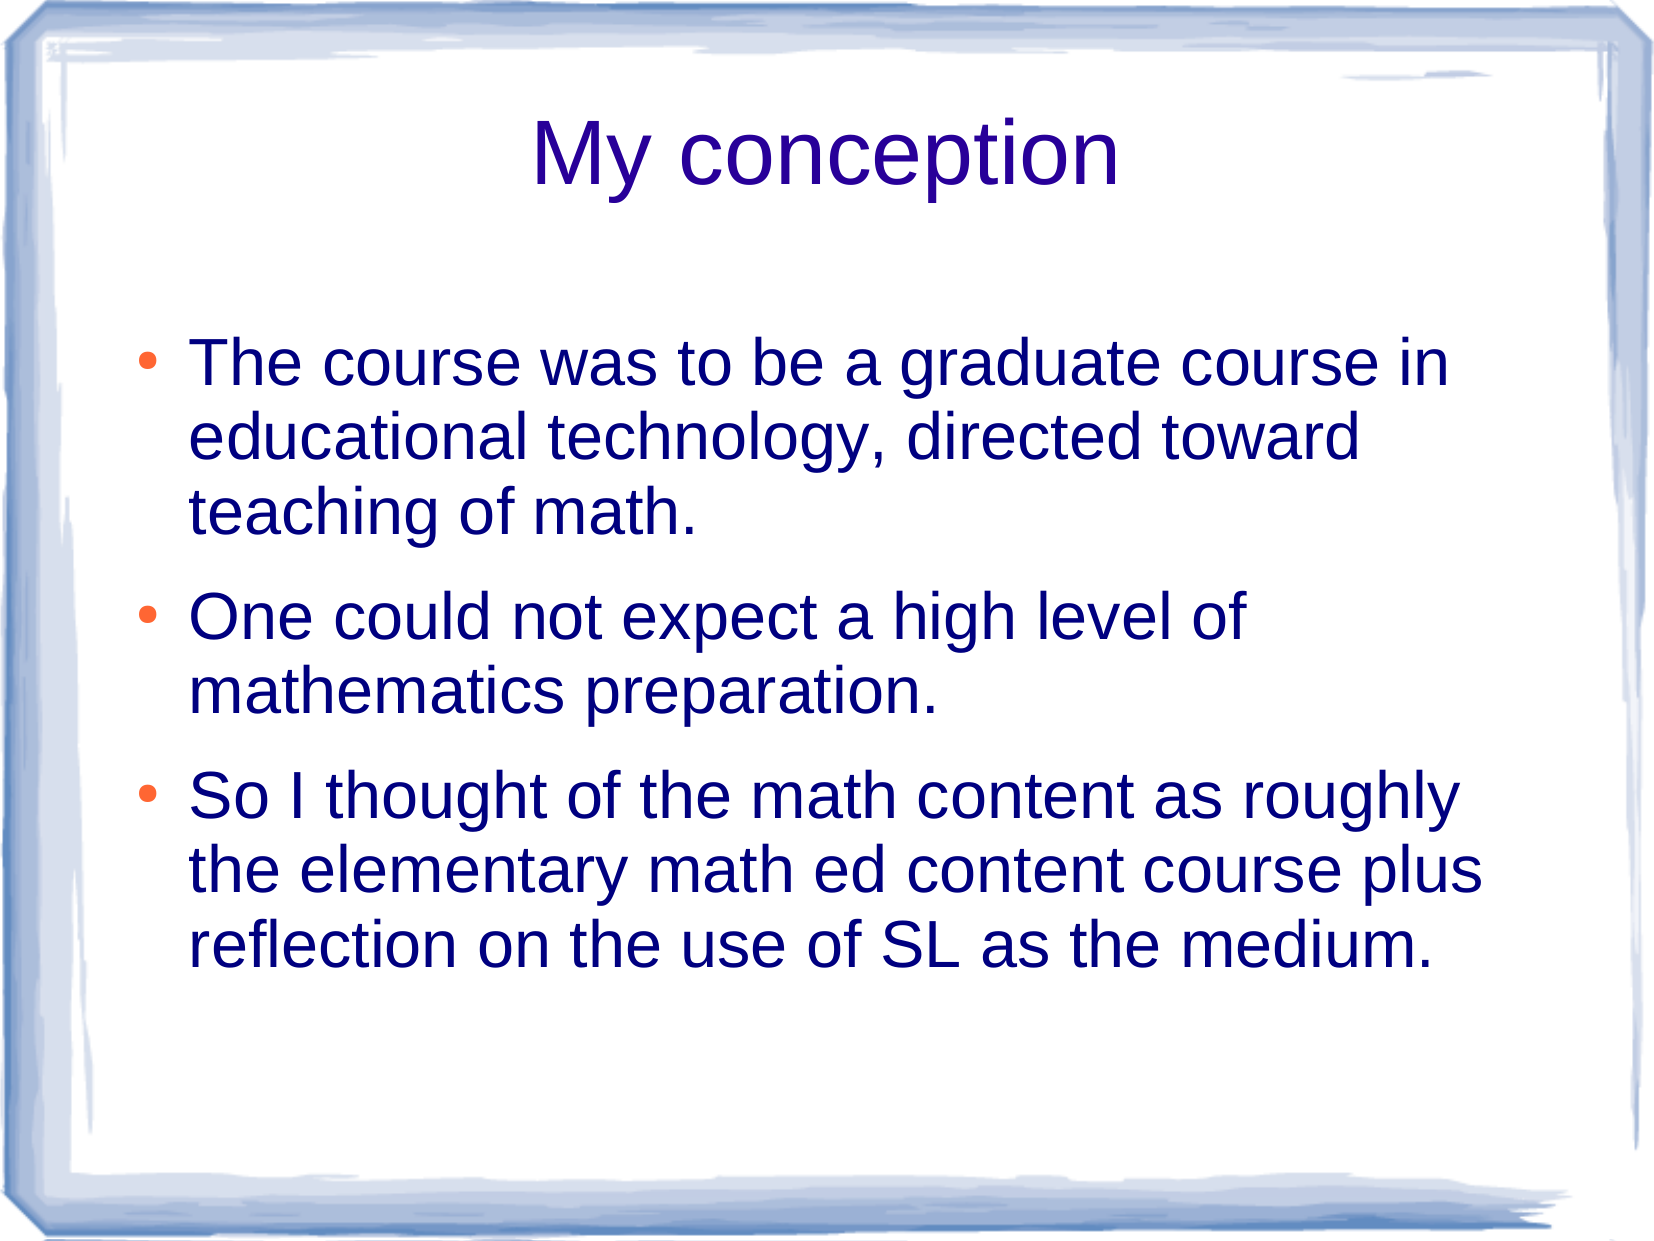

# My conception
The course was to be a graduate course in educational technology, directed toward teaching of math.
One could not expect a high level of mathematics preparation.
So I thought of the math content as roughly the elementary math ed content course plus reflection on the use of SL as the medium.